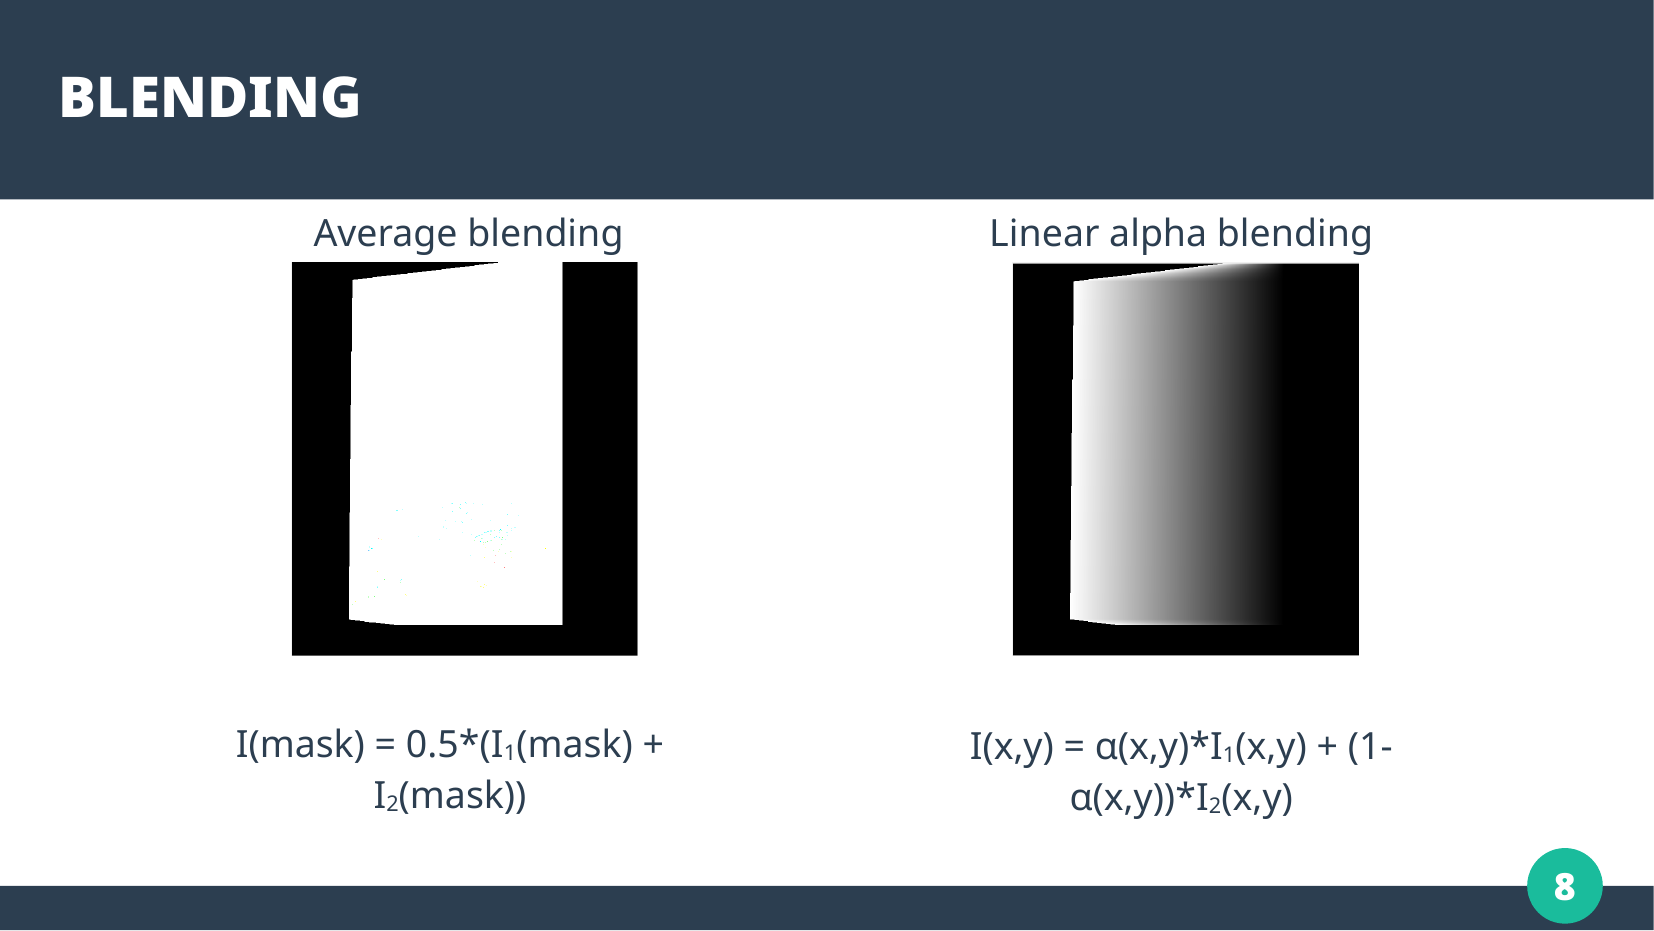

# BLENDING
Average blending
Linear alpha blending
I(mask) = 0.5*(I1(mask) + I2(mask))
I(x,y) = α(x,y)*I1(x,y) + (1-α(x,y))*I2(x,y)